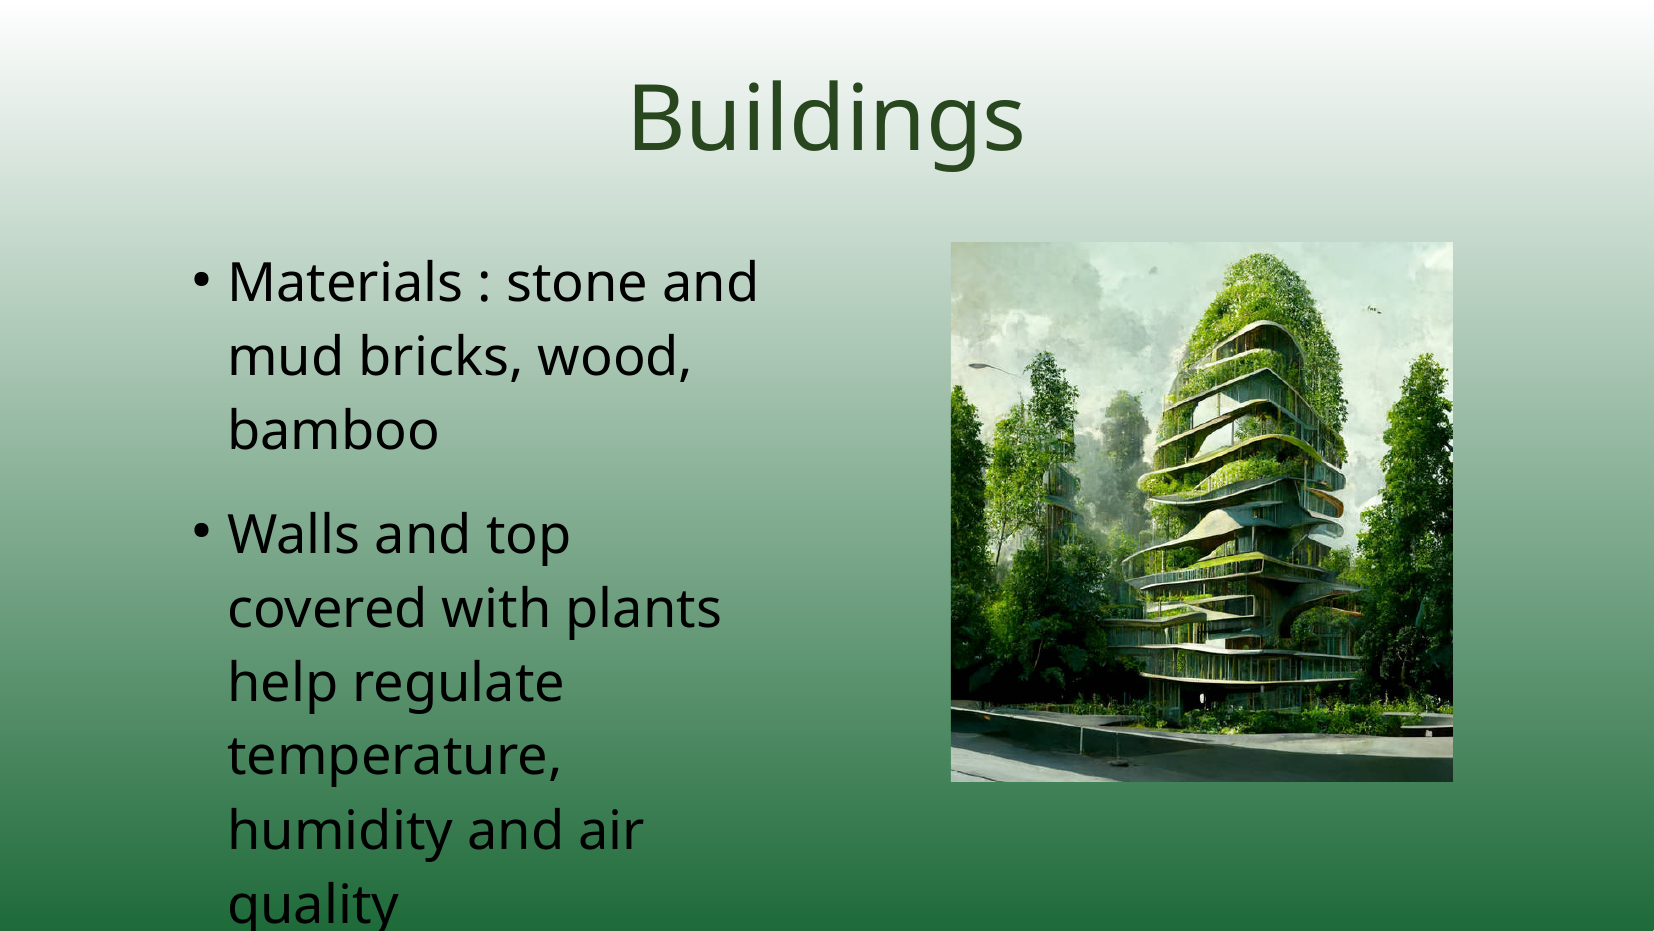

# Buildings
Materials : stone and mud bricks, wood, bamboo
Walls and top covered with plants help regulate temperature, humidity and air quality
Optimal orientation for max sunlight inside